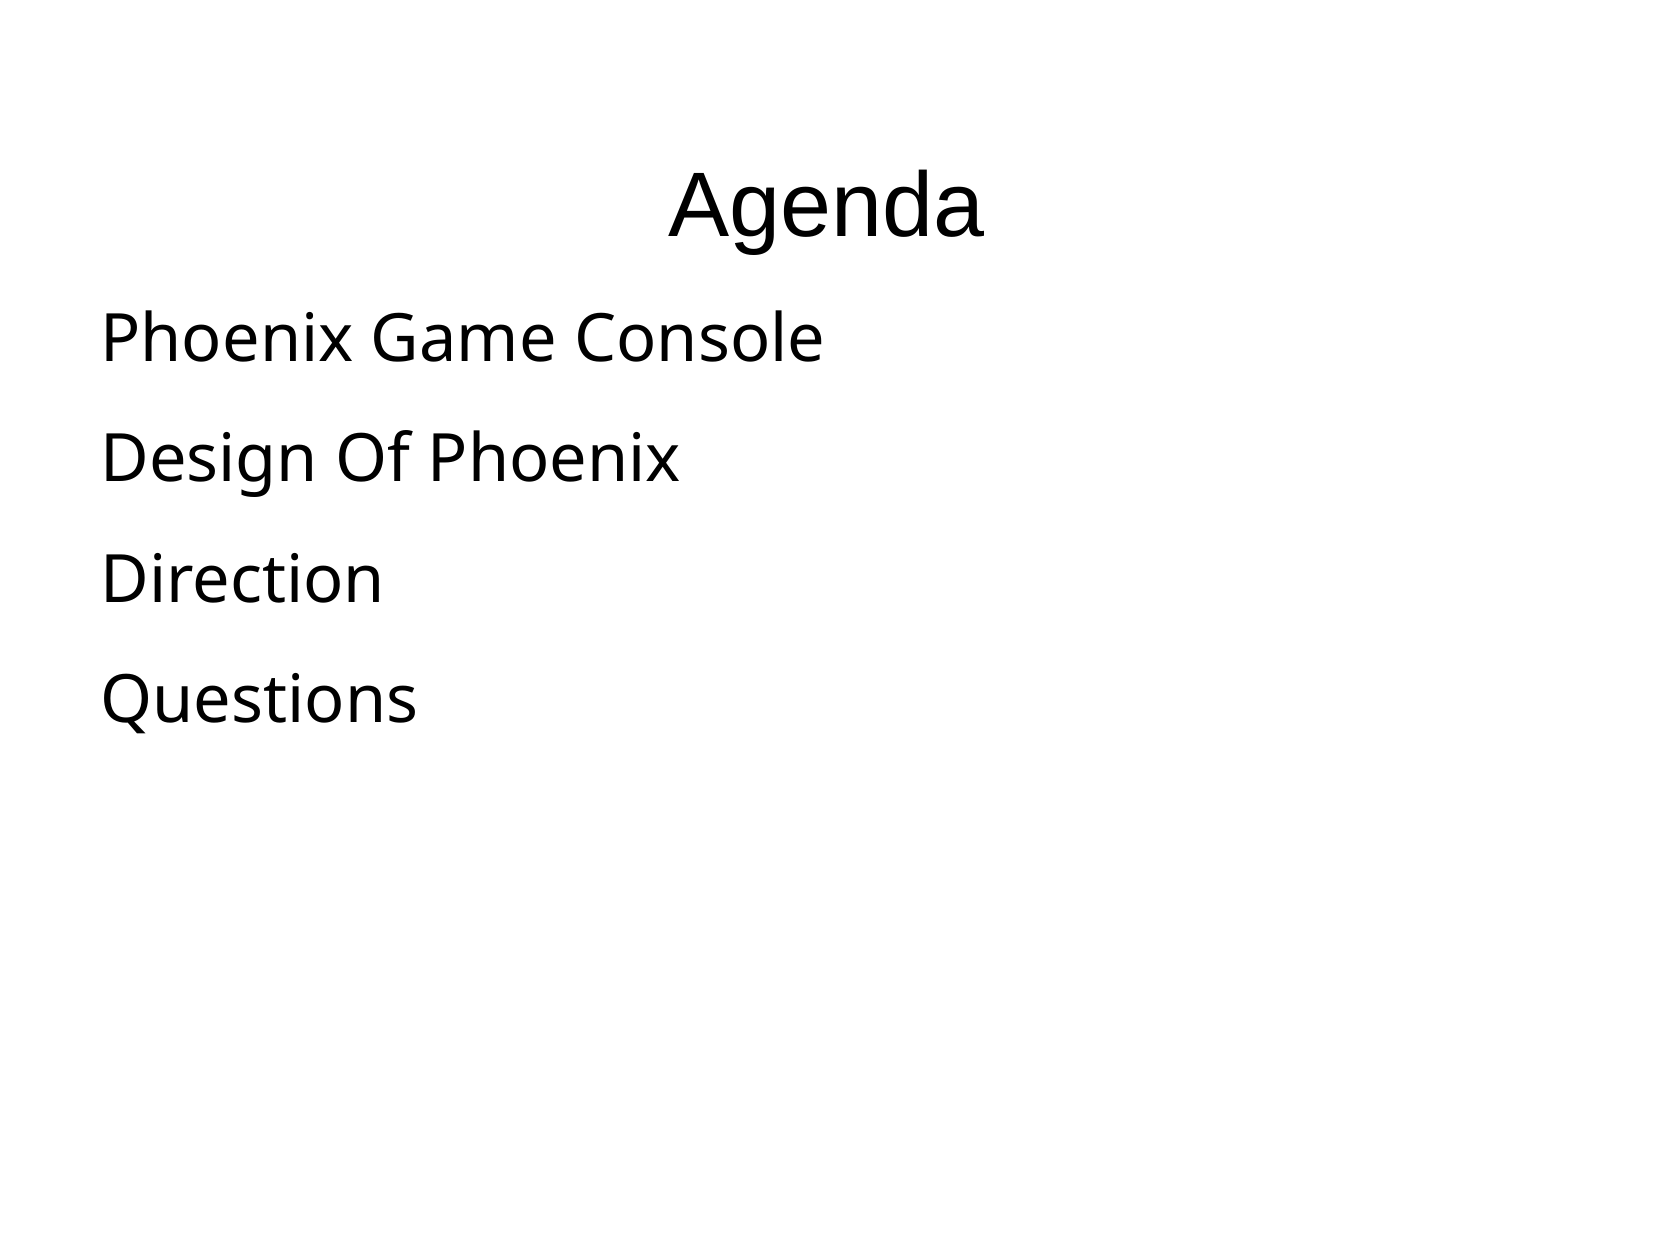

# Agenda
Phoenix Game Console
Design Of Phoenix
Direction
Questions